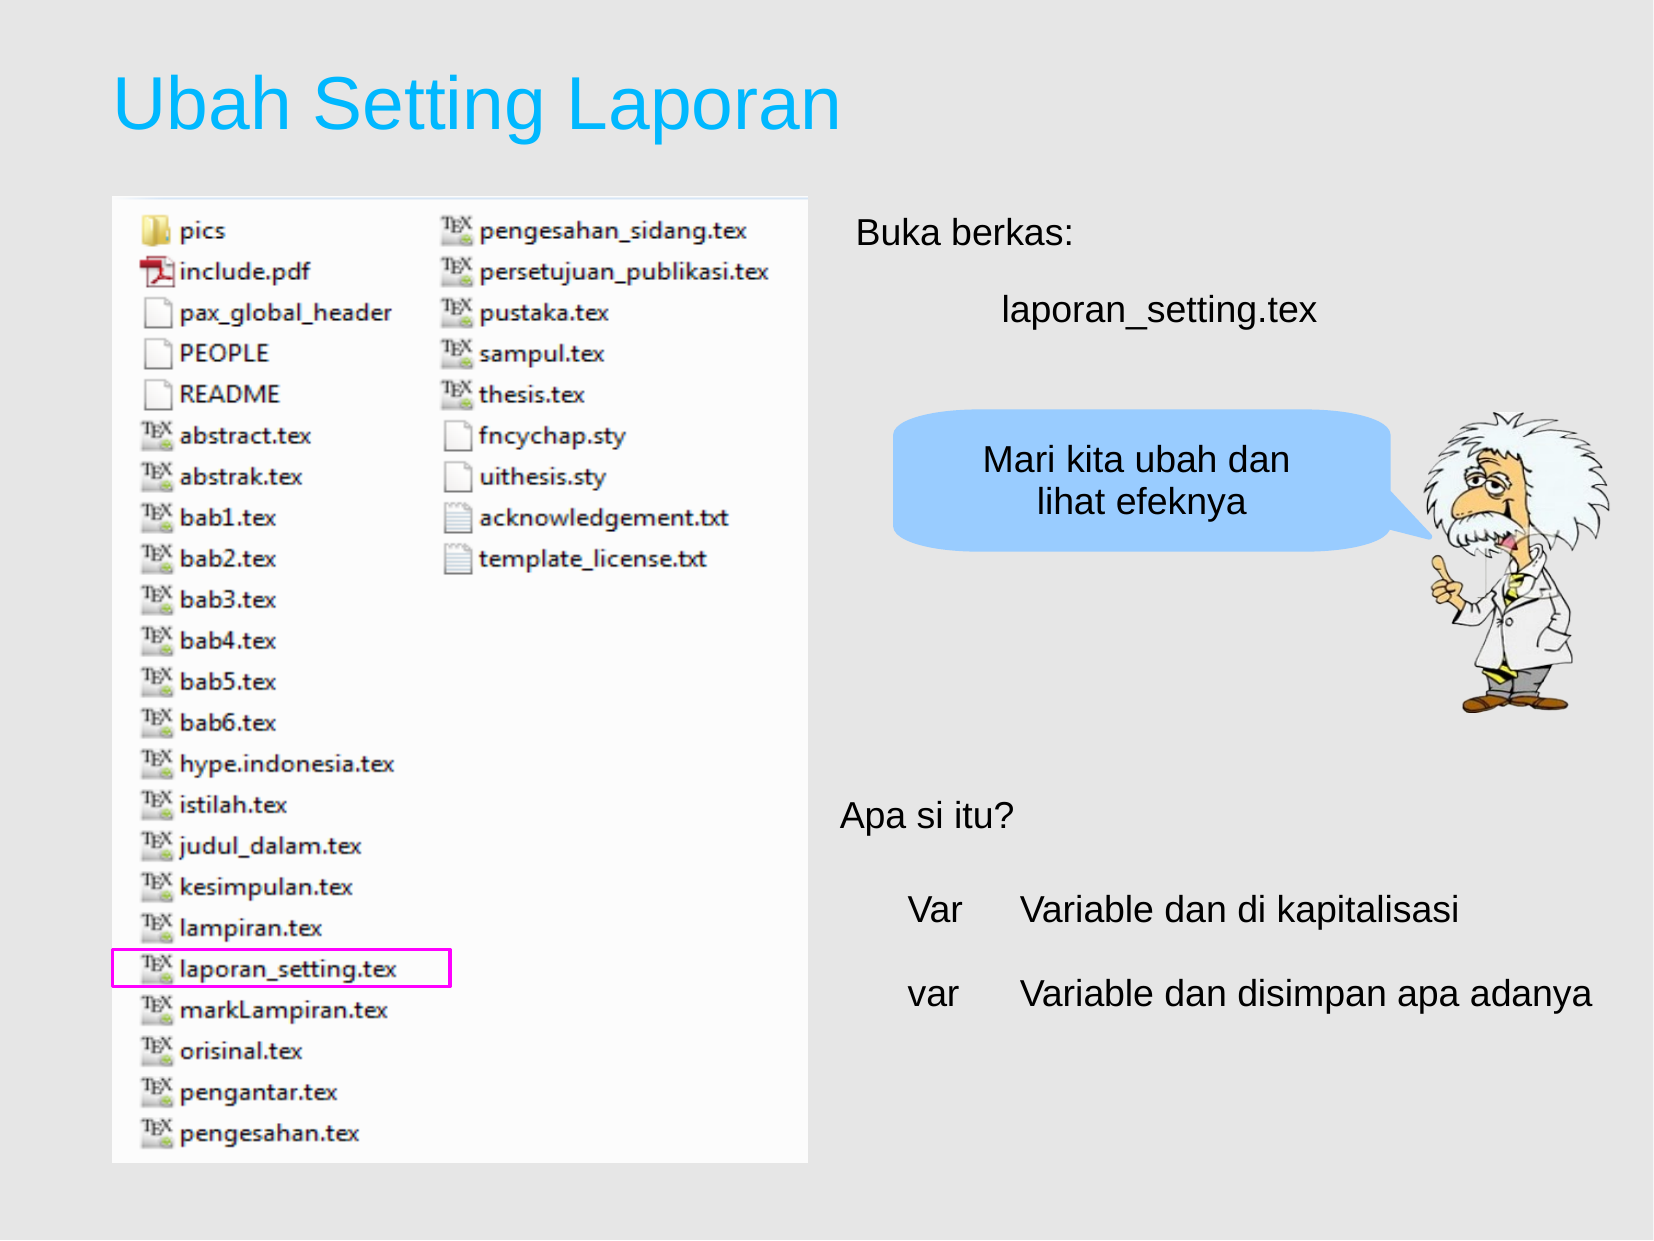

# Ubah Setting Laporan
Buka berkas:
laporan_setting.tex
Mari kita ubah dan
lihat efeknya
Apa si itu?
Var
var
Variable dan di kapitalisasi
Variable dan disimpan apa adanya